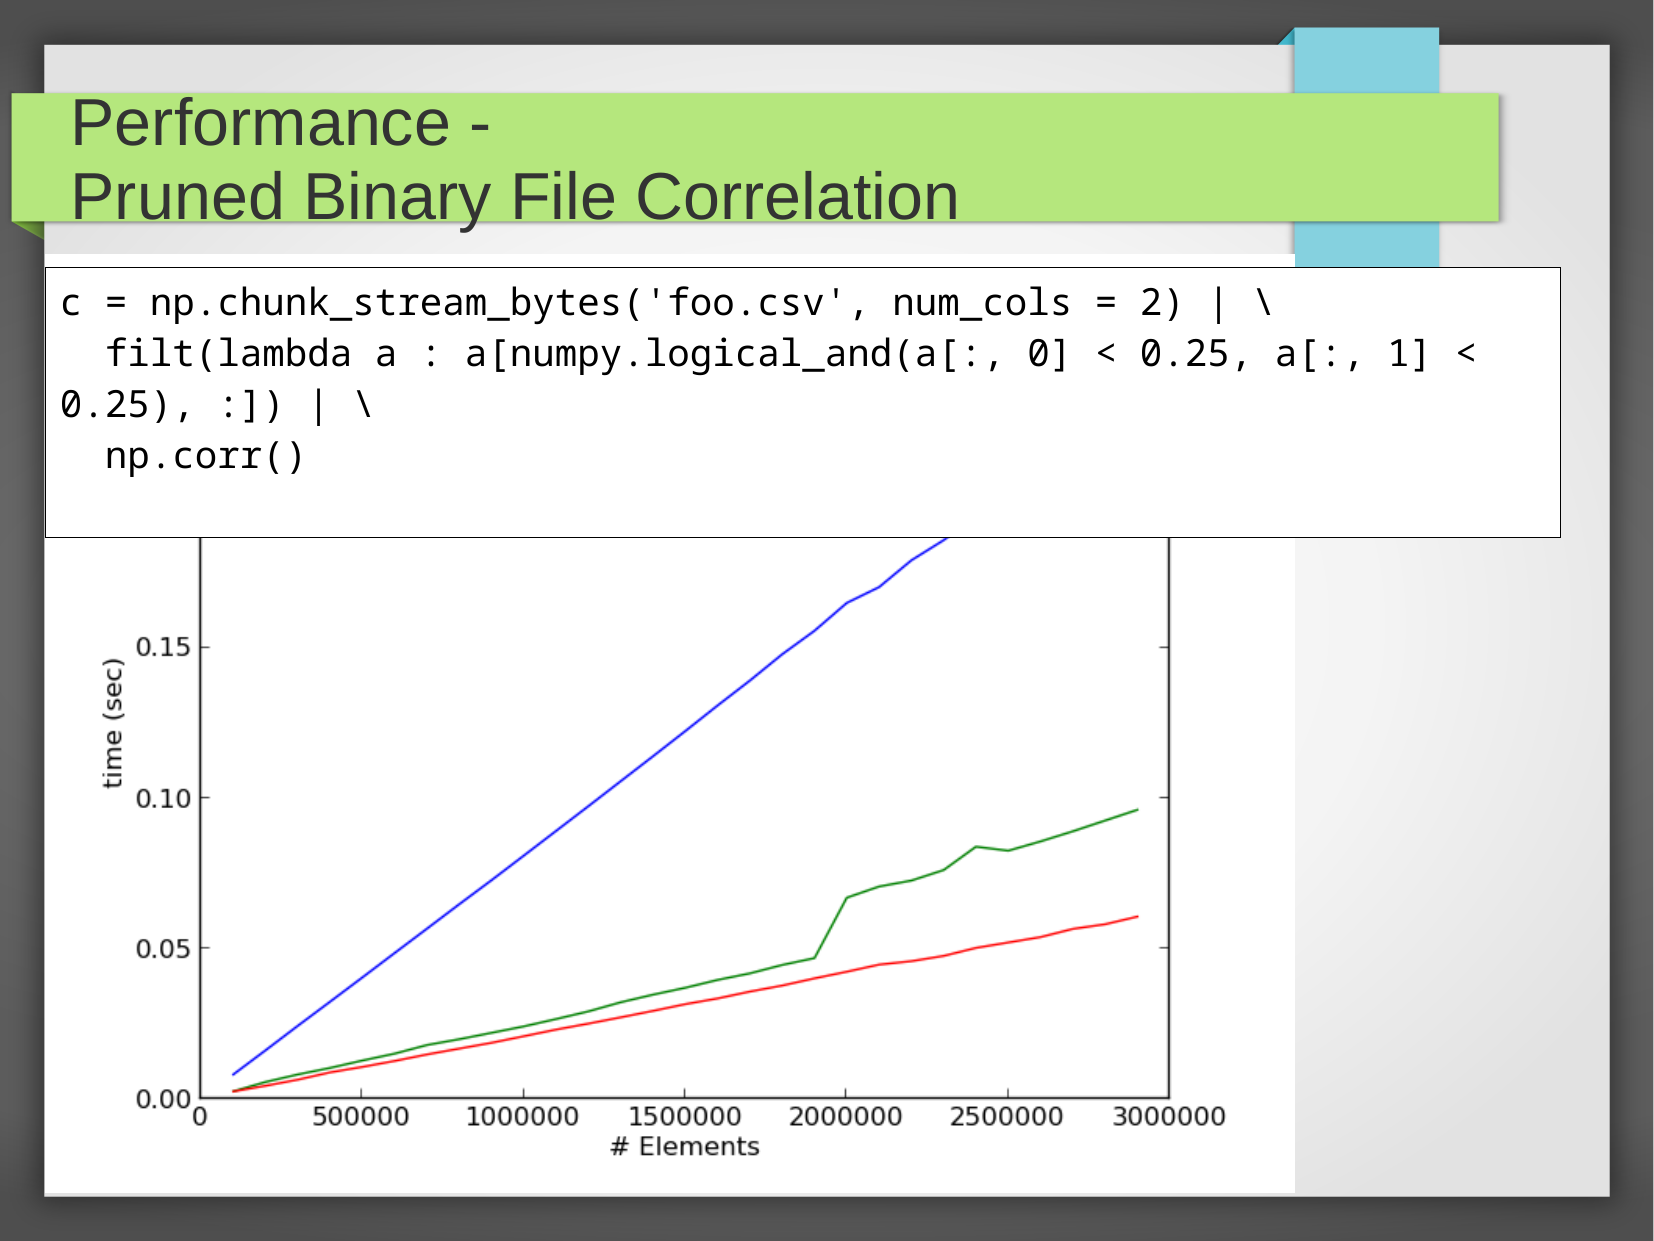

# Performance - Pruned Binary File Correlation
c = np.chunk_stream_bytes('foo.csv', num_cols = 2) | \
 filt(lambda a : a[numpy.logical_and(a[:, 0] < 0.25, a[:, 1] < 0.25), :]) | \
 np.corr()